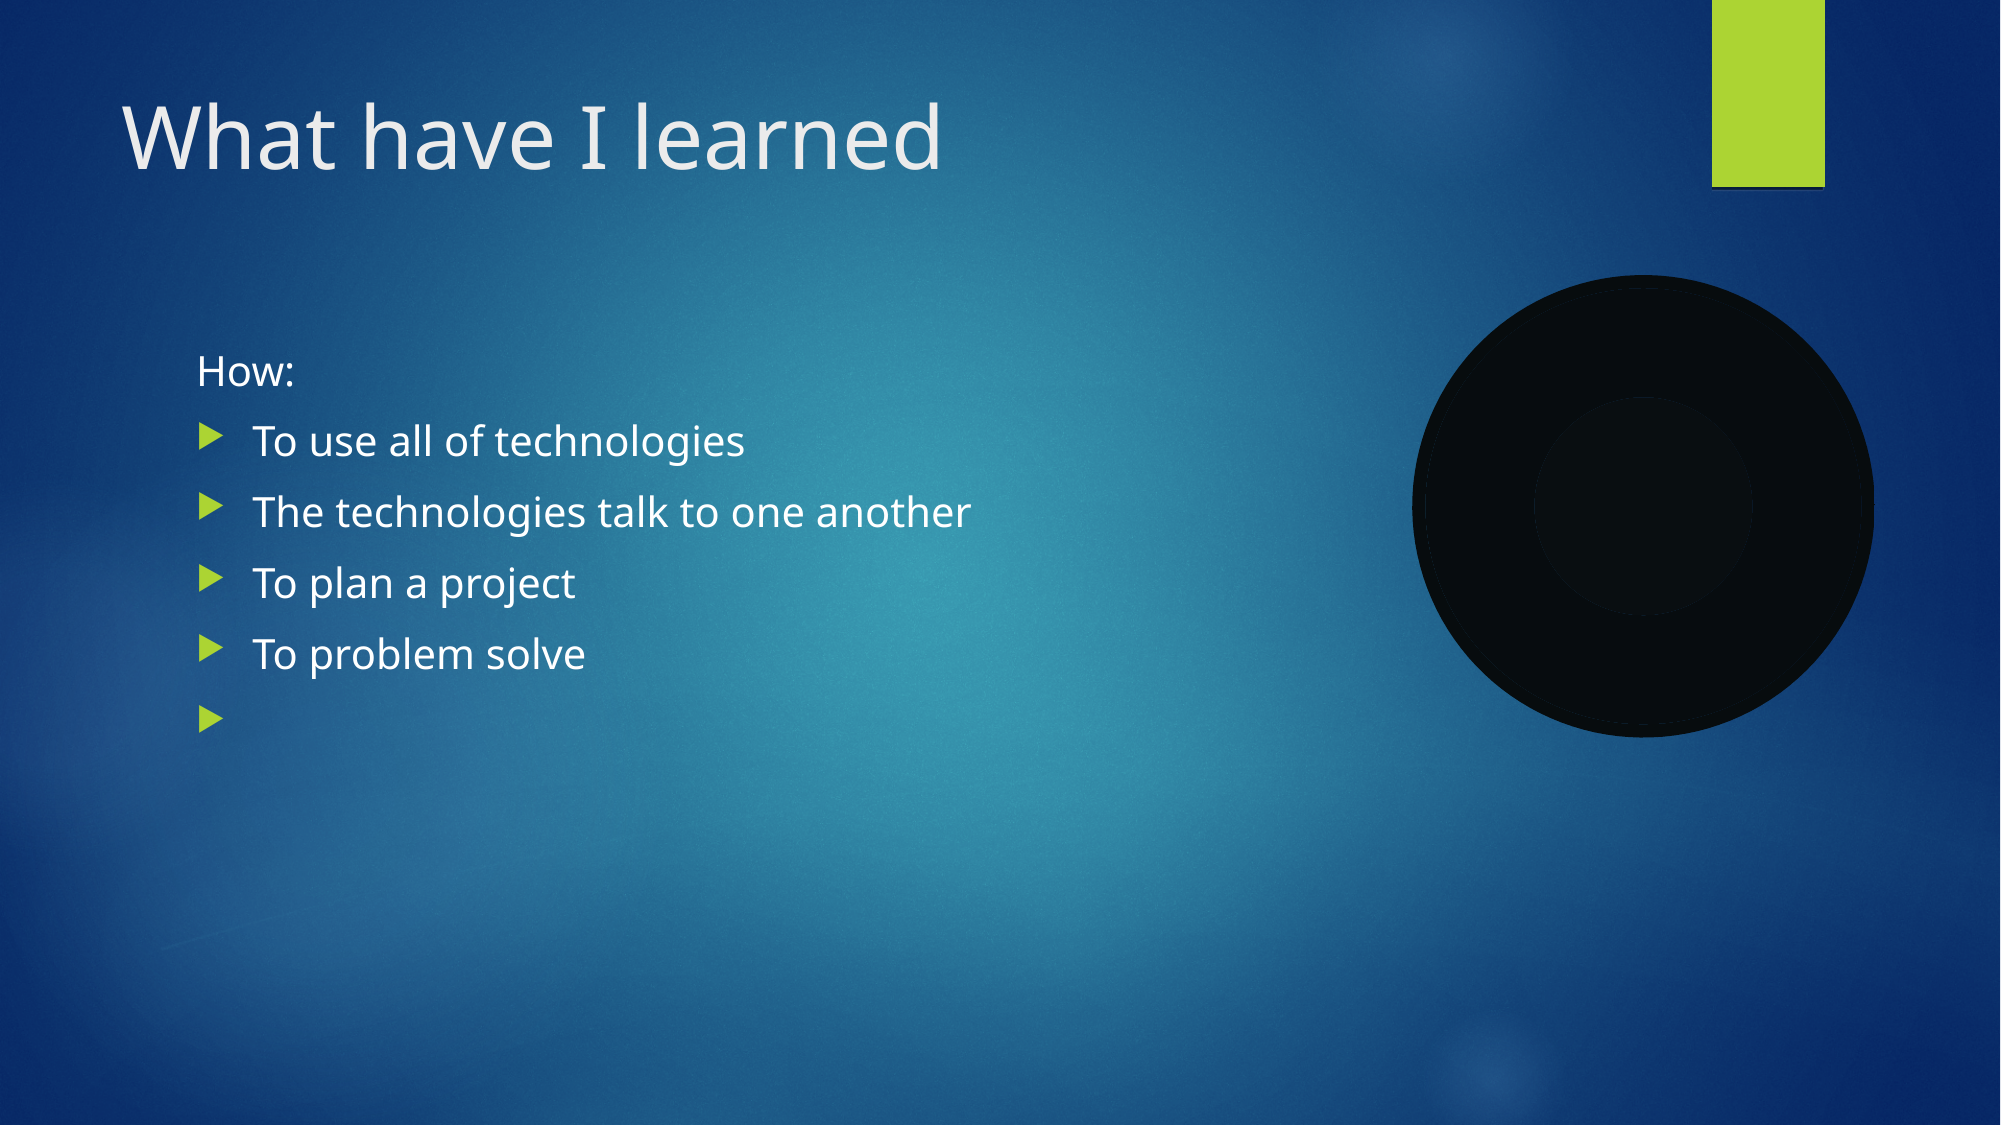

# What have I learned
How:
To use all of technologies
The technologies talk to one another
To plan a project
To problem solve